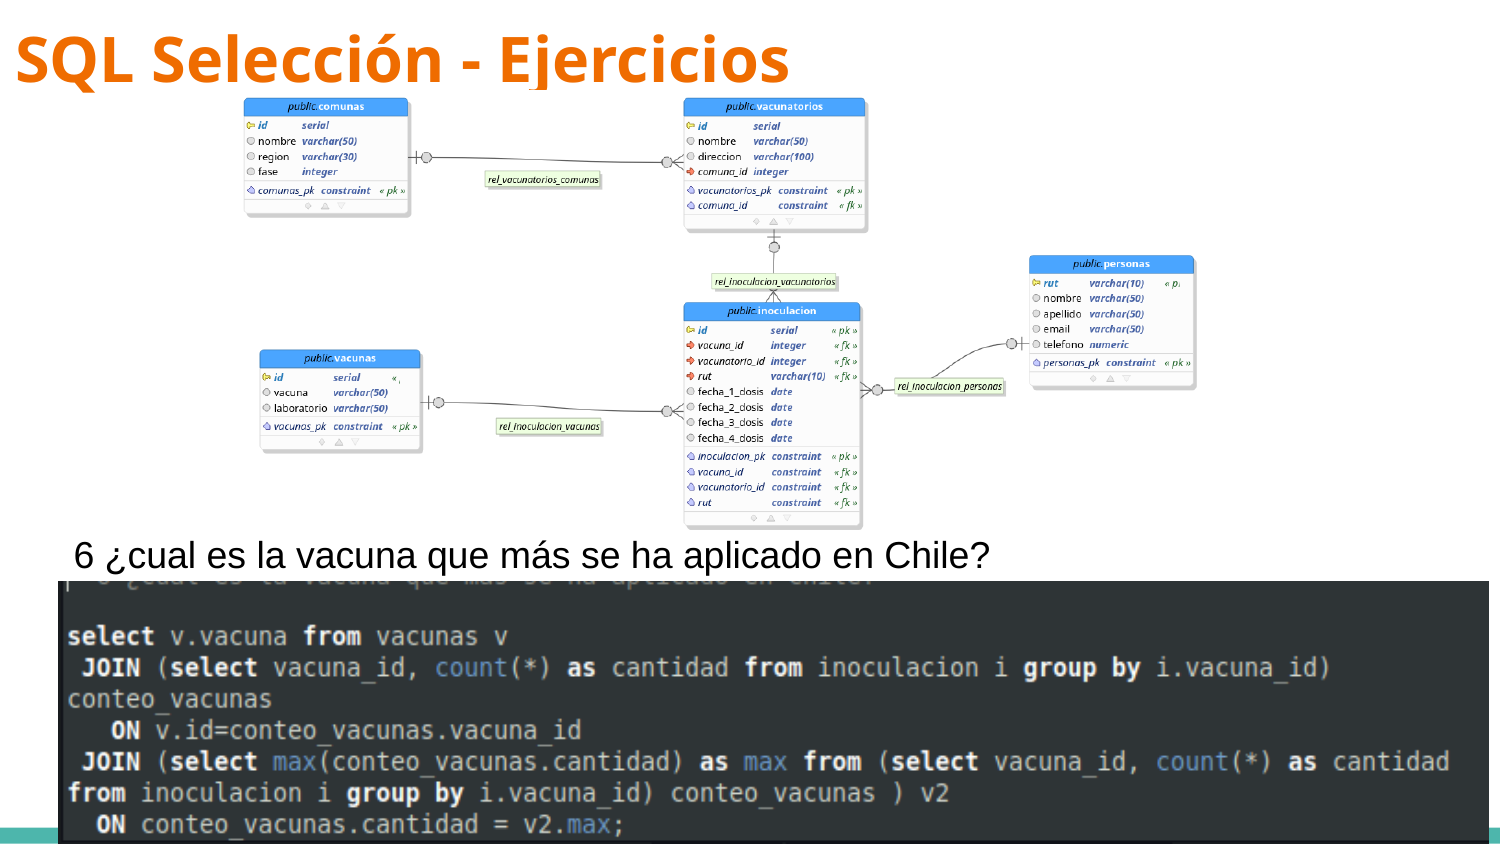

# SQL Selección - Ejercicios
6 ¿cual es la vacuna que más se ha aplicado en Chile?